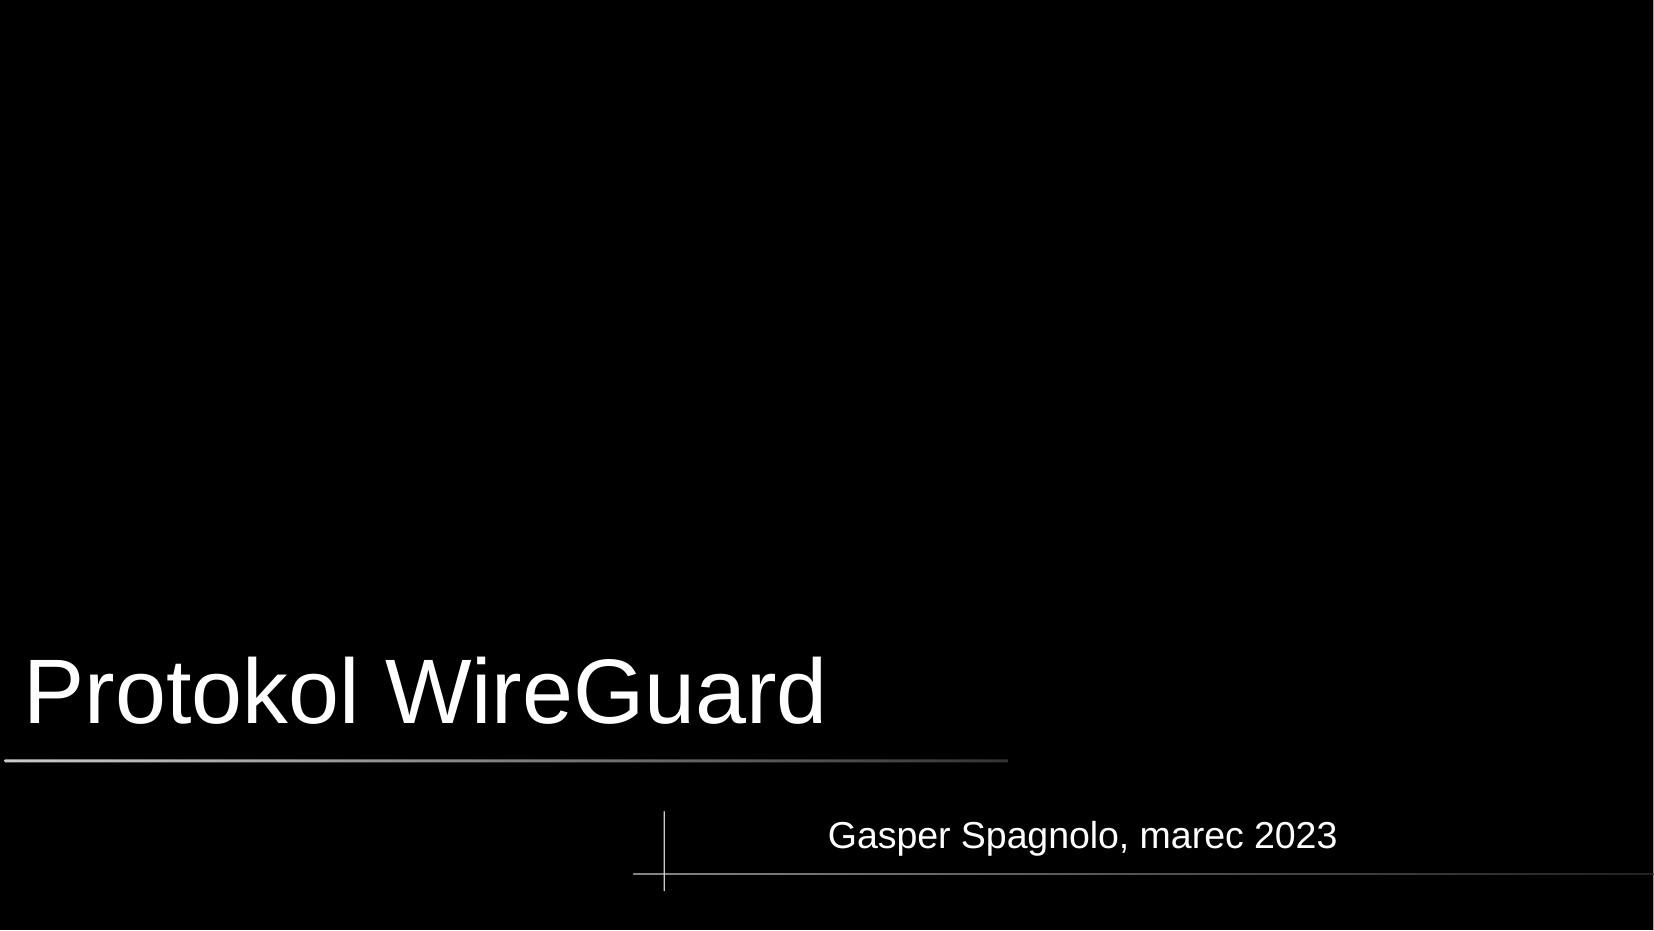

# Protokol WireGuard
Gasper Spagnolo, marec 2023